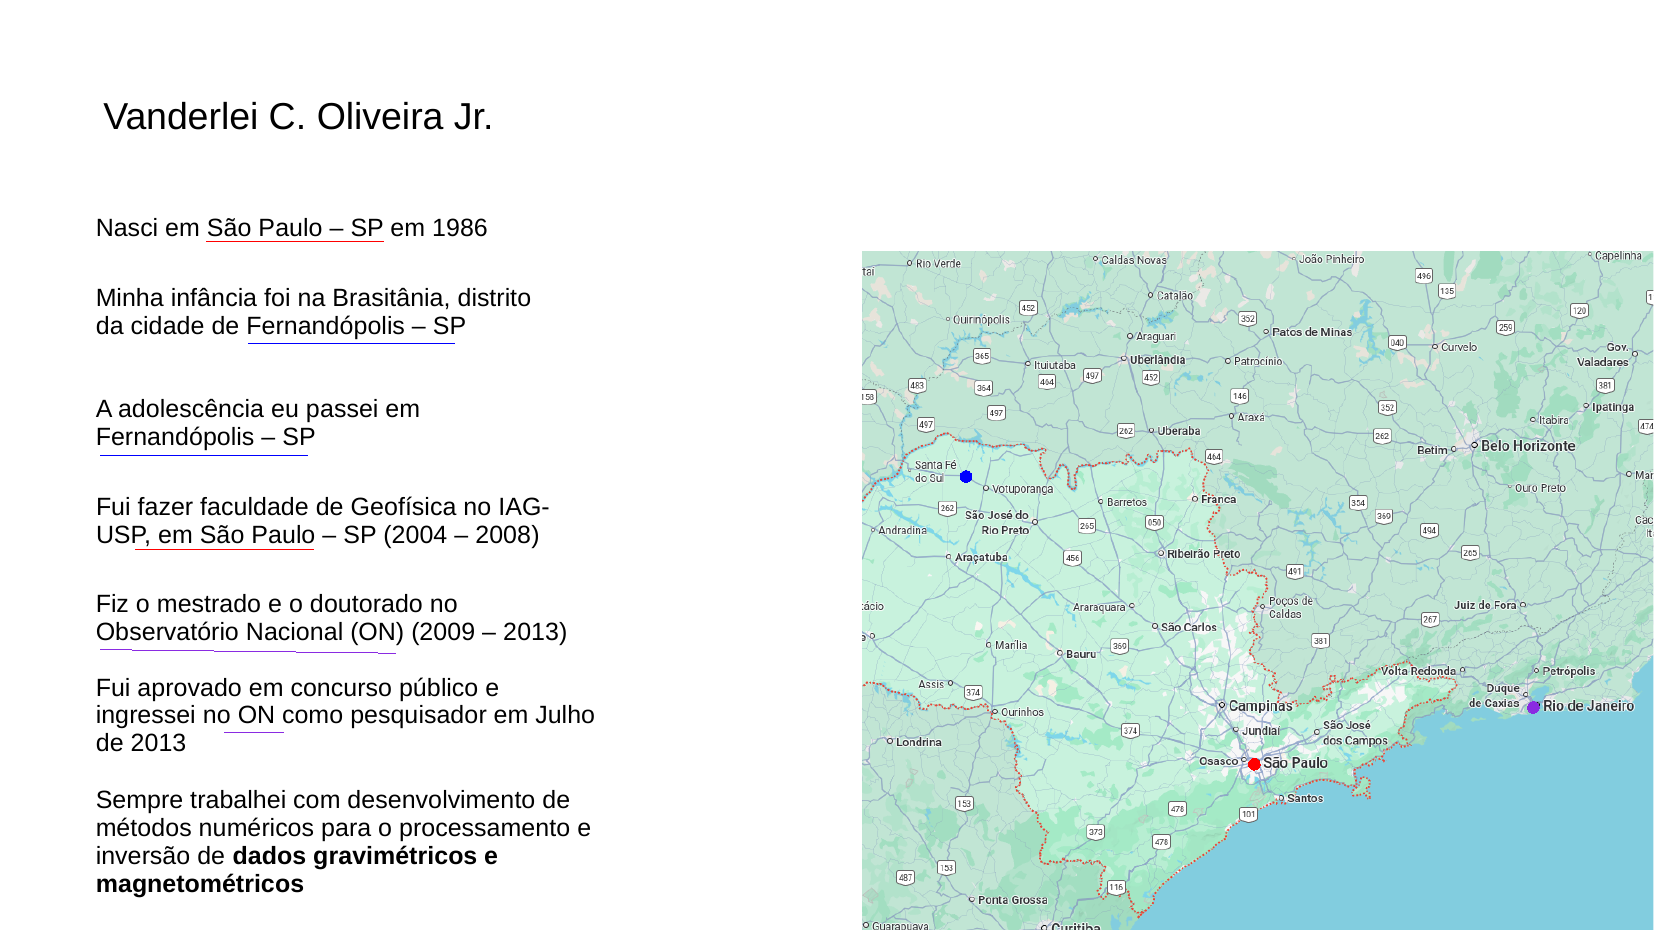

Vanderlei C. Oliveira Jr.
Nasci em São Paulo – SP em 1986
Minha infância foi na Brasitânia, distrito da cidade de Fernandópolis – SP
A adolescência eu passei em Fernandópolis – SP
Fui fazer faculdade de Geofísica no IAG-USP, em São Paulo – SP (2004 – 2008)
Fiz o mestrado e o doutorado no Observatório Nacional (ON) (2009 – 2013)
Fui aprovado em concurso público e ingressei no ON como pesquisador em Julho de 2013
Sempre trabalhei com desenvolvimento de métodos numéricos para o processamento e inversão de dados gravimétricos e magnetométricos